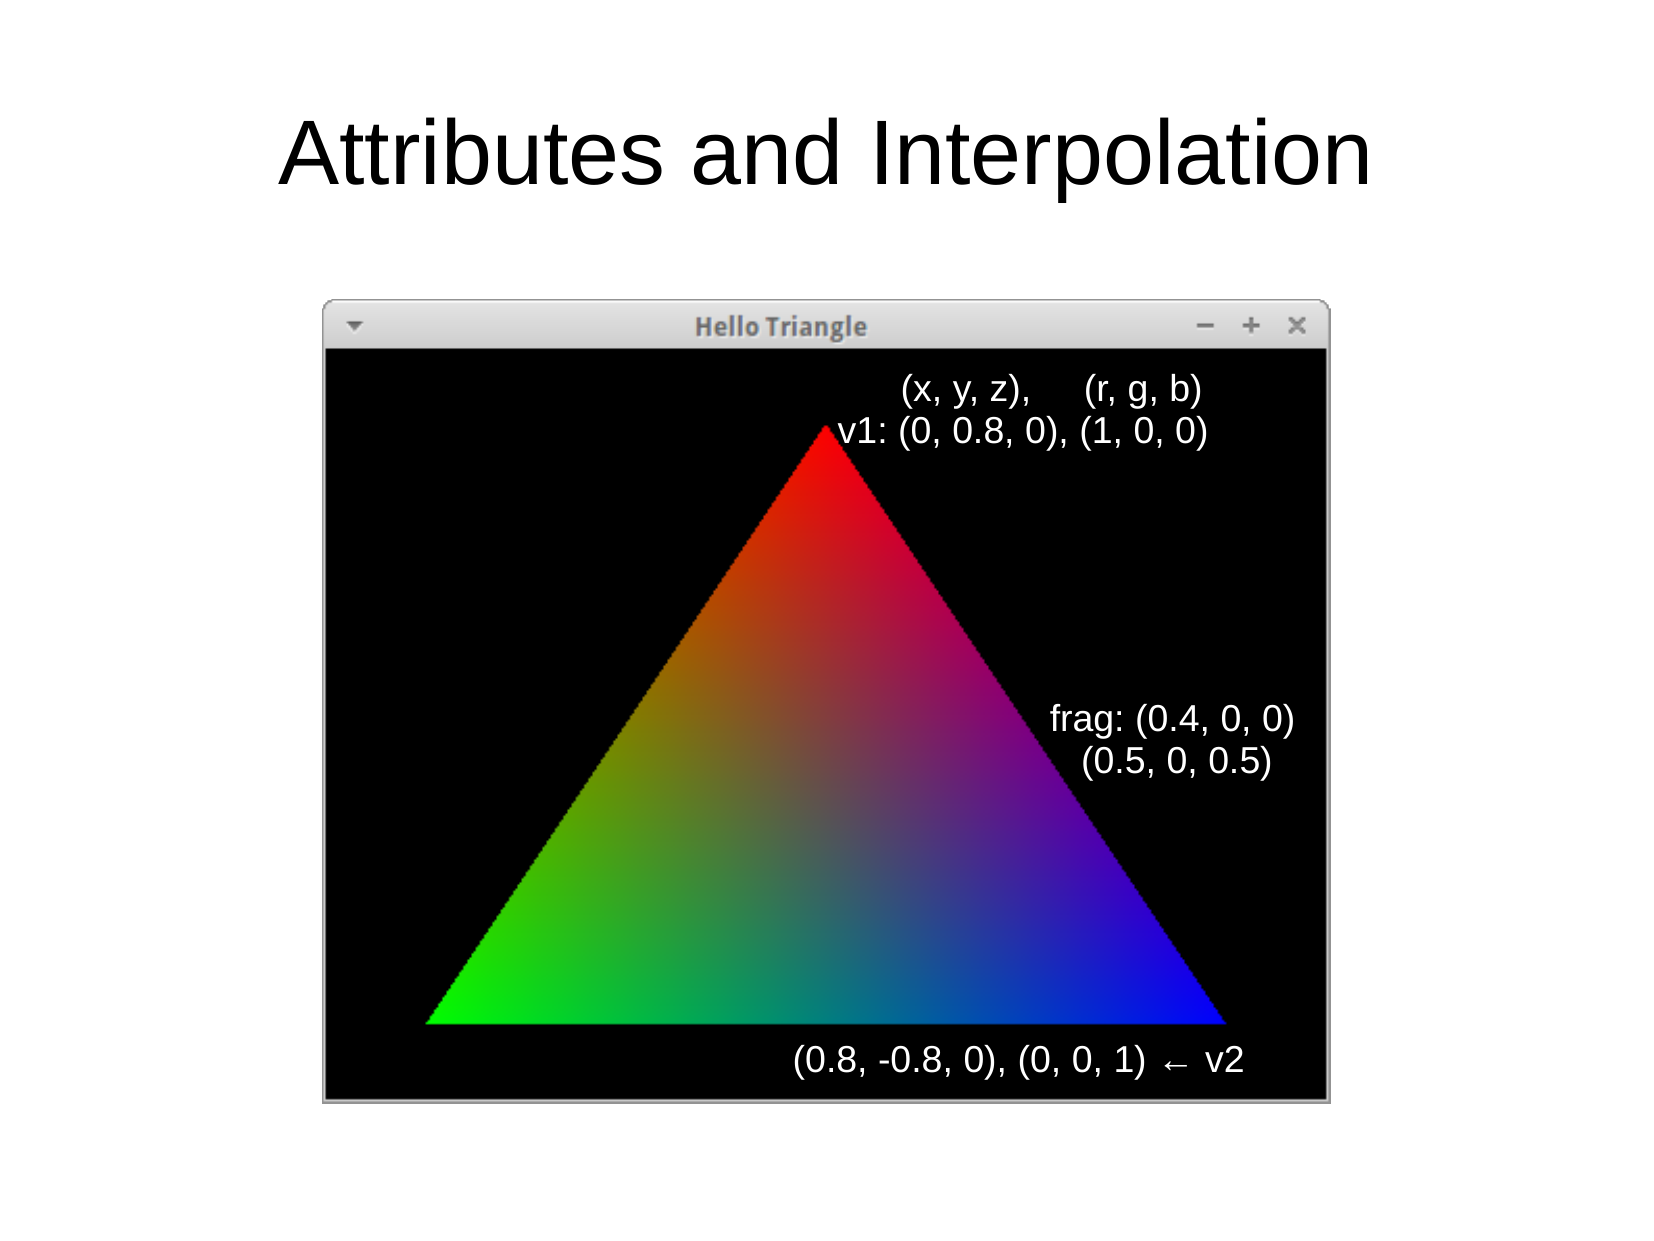

# Attributes and Interpolation
 (x, y, z), (r, g, b)
v1: (0, 0.8, 0), (1, 0, 0)
frag: (0.4, 0, 0)
 (0.5, 0, 0.5)
(0.8, -0.8, 0), (0, 0, 1) ← v2